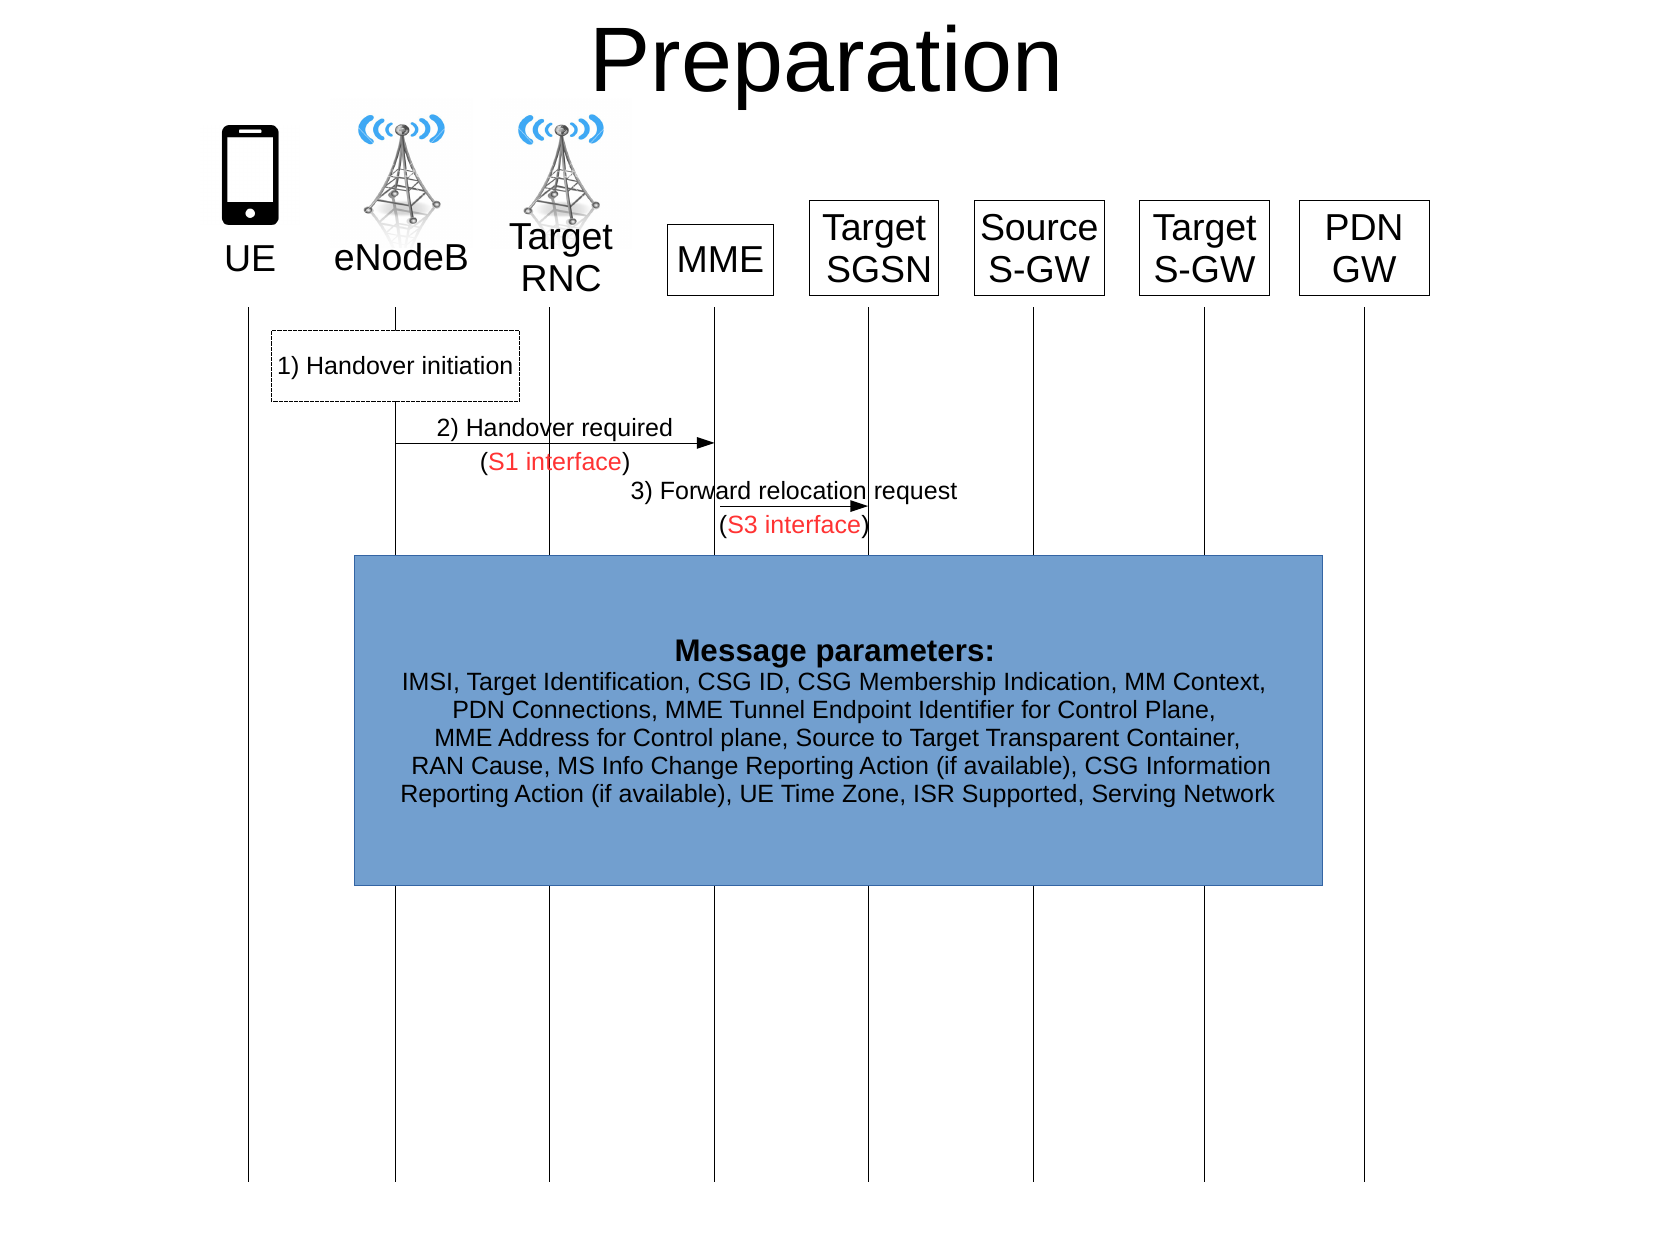

# Preparation
eNodeB
Target
RNC
UE
Target
 SGSN
Source
S-GW
Target
S-GW
PDN
GW
MME
1) Handover initiation
2) Handover required
(S1 interface)
3) Forward relocation request
(S3 interface)
Message parameters:
IMSI, Target Identification, CSG ID, CSG Membership Indication, MM Context,
PDN Connections, MME Tunnel Endpoint Identifier for Control Plane,
MME Address for Control plane, Source to Target Transparent Container,
 RAN Cause, MS Info Change Reporting Action (if available), CSG Information
Reporting Action (if available), UE Time Zone, ISR Supported, Serving Network